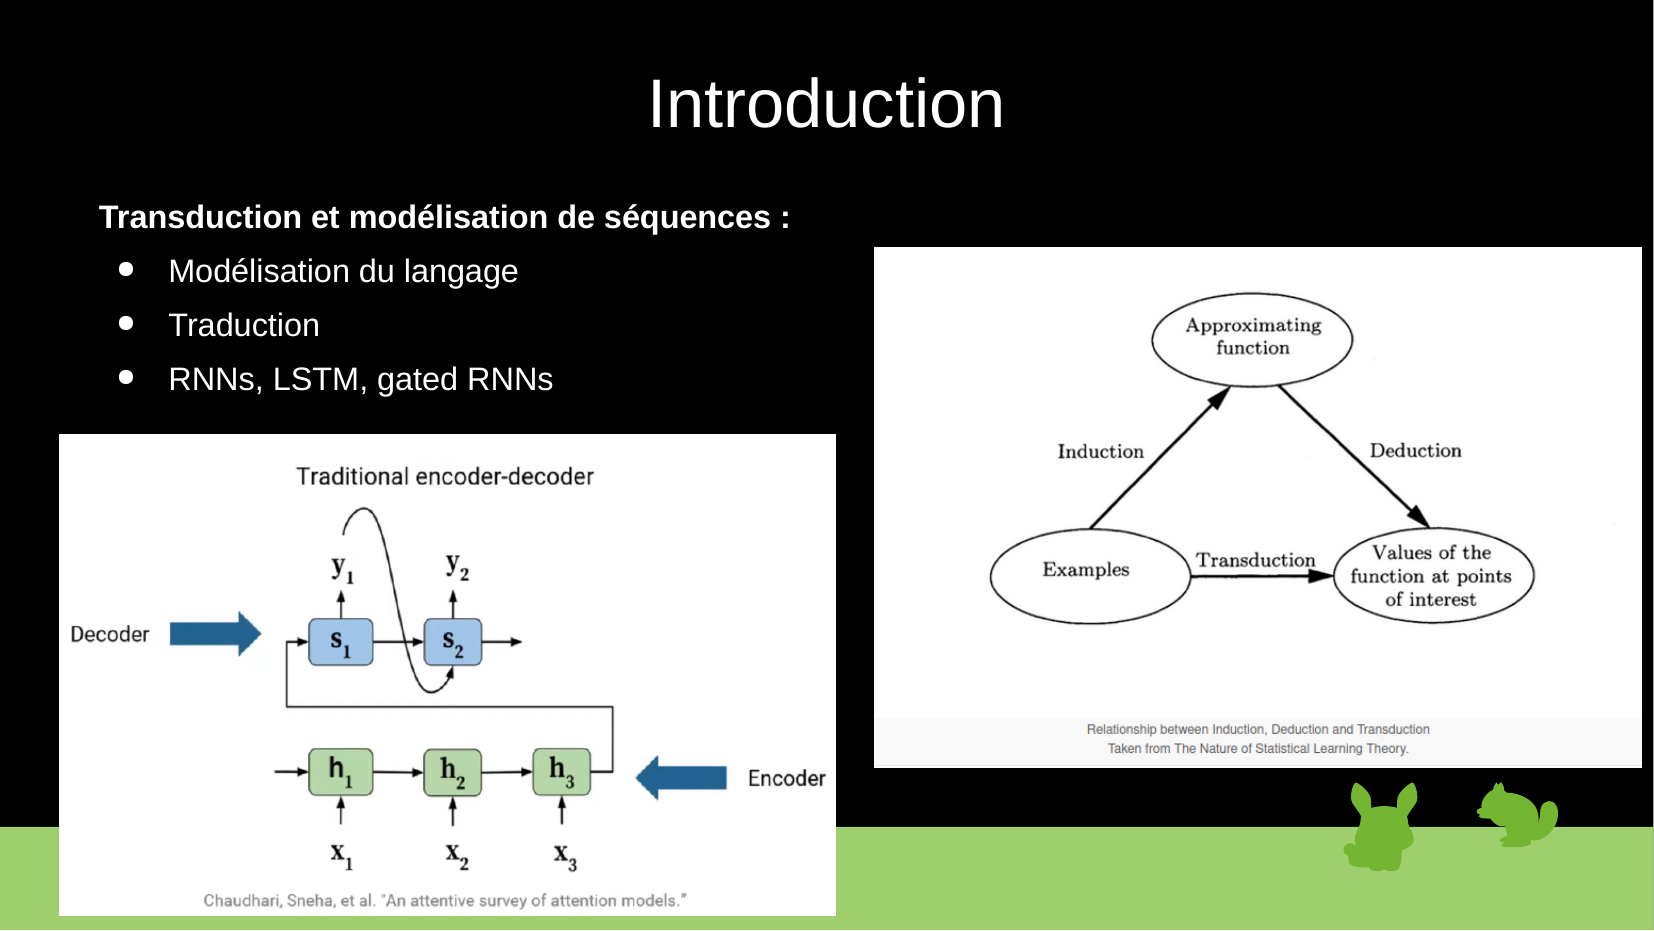

# Introduction
Transduction et modélisation de séquences :
Modélisation du langage
Traduction
RNNs, LSTM, gated RNNs